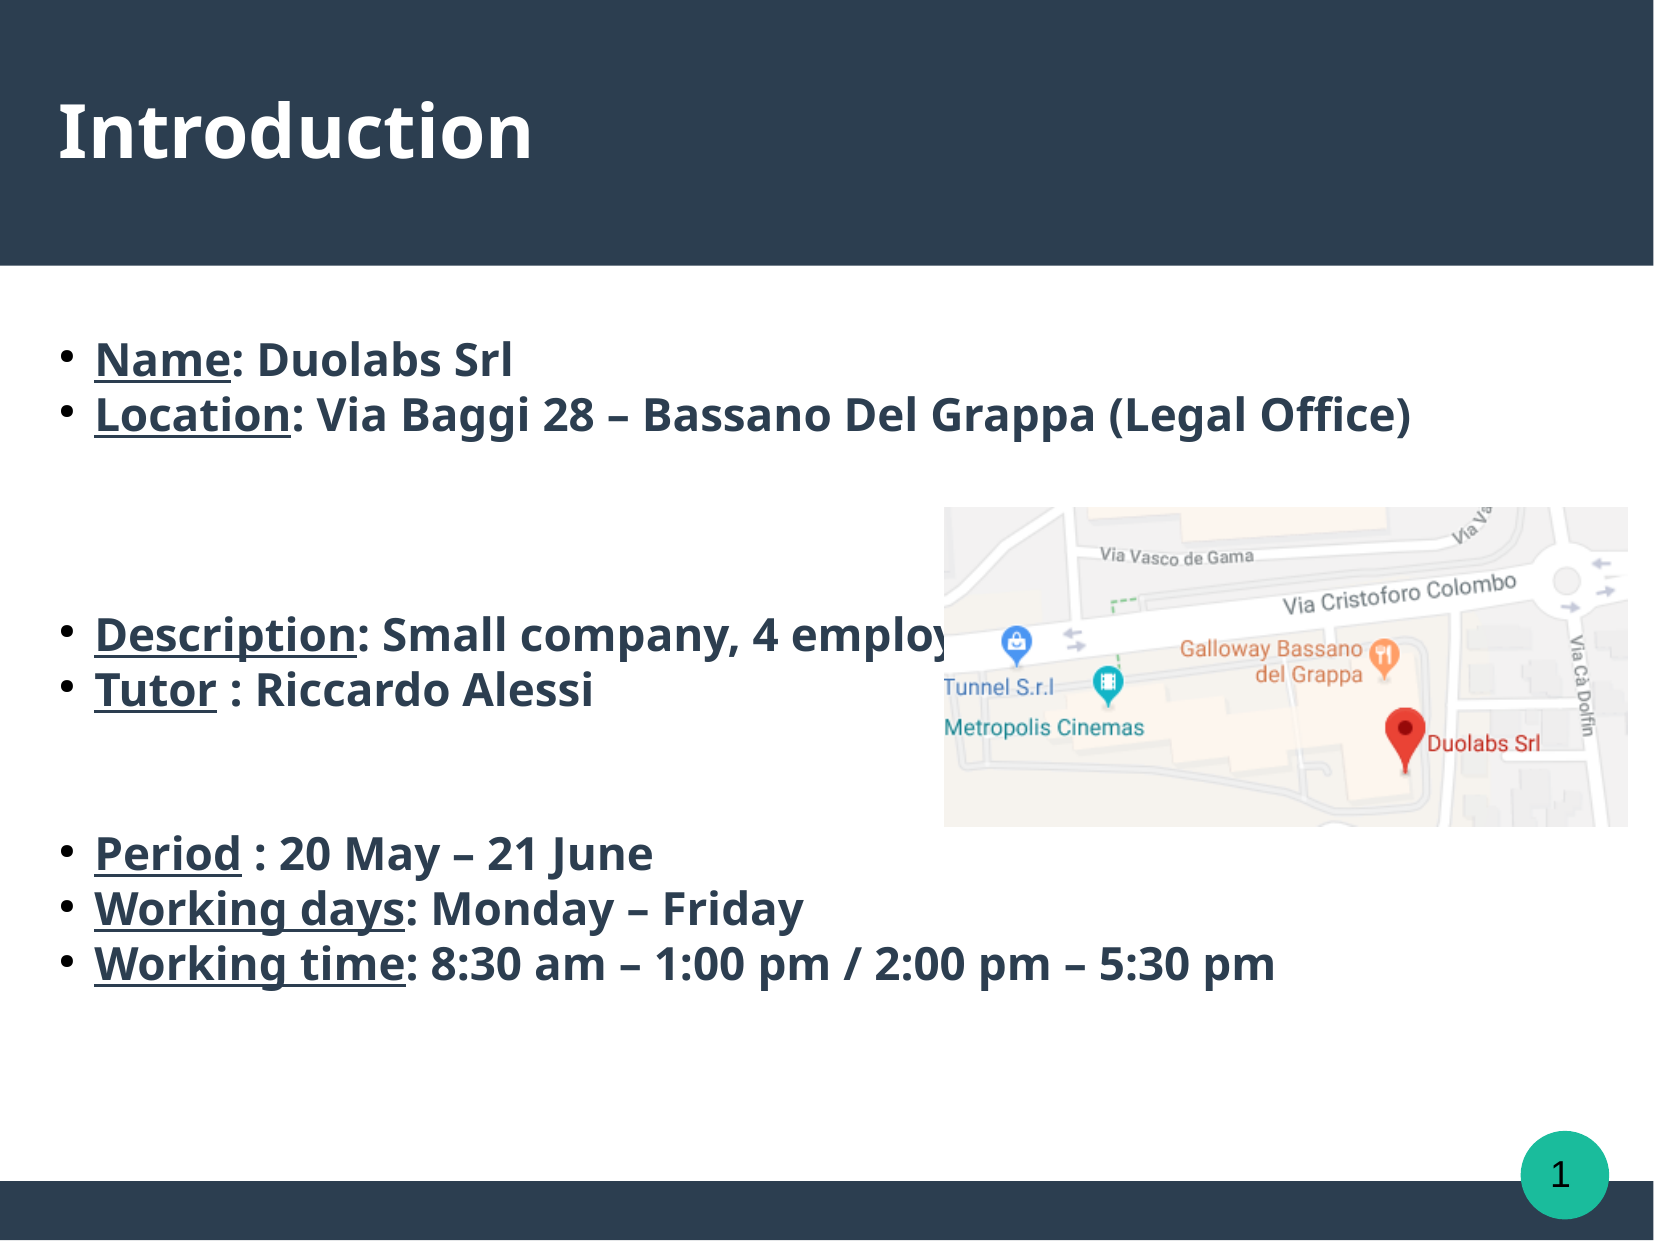

Introduction
Name: Duolabs Srl
Location: Via Baggi 28 – Bassano Del Grappa (Legal Office)
Description: Small company, 4 employees
Tutor : Riccardo Alessi
Period : 20 May – 21 June
Working days: Monday – Friday
Working time: 8:30 am – 1:00 pm / 2:00 pm – 5:30 pm
1